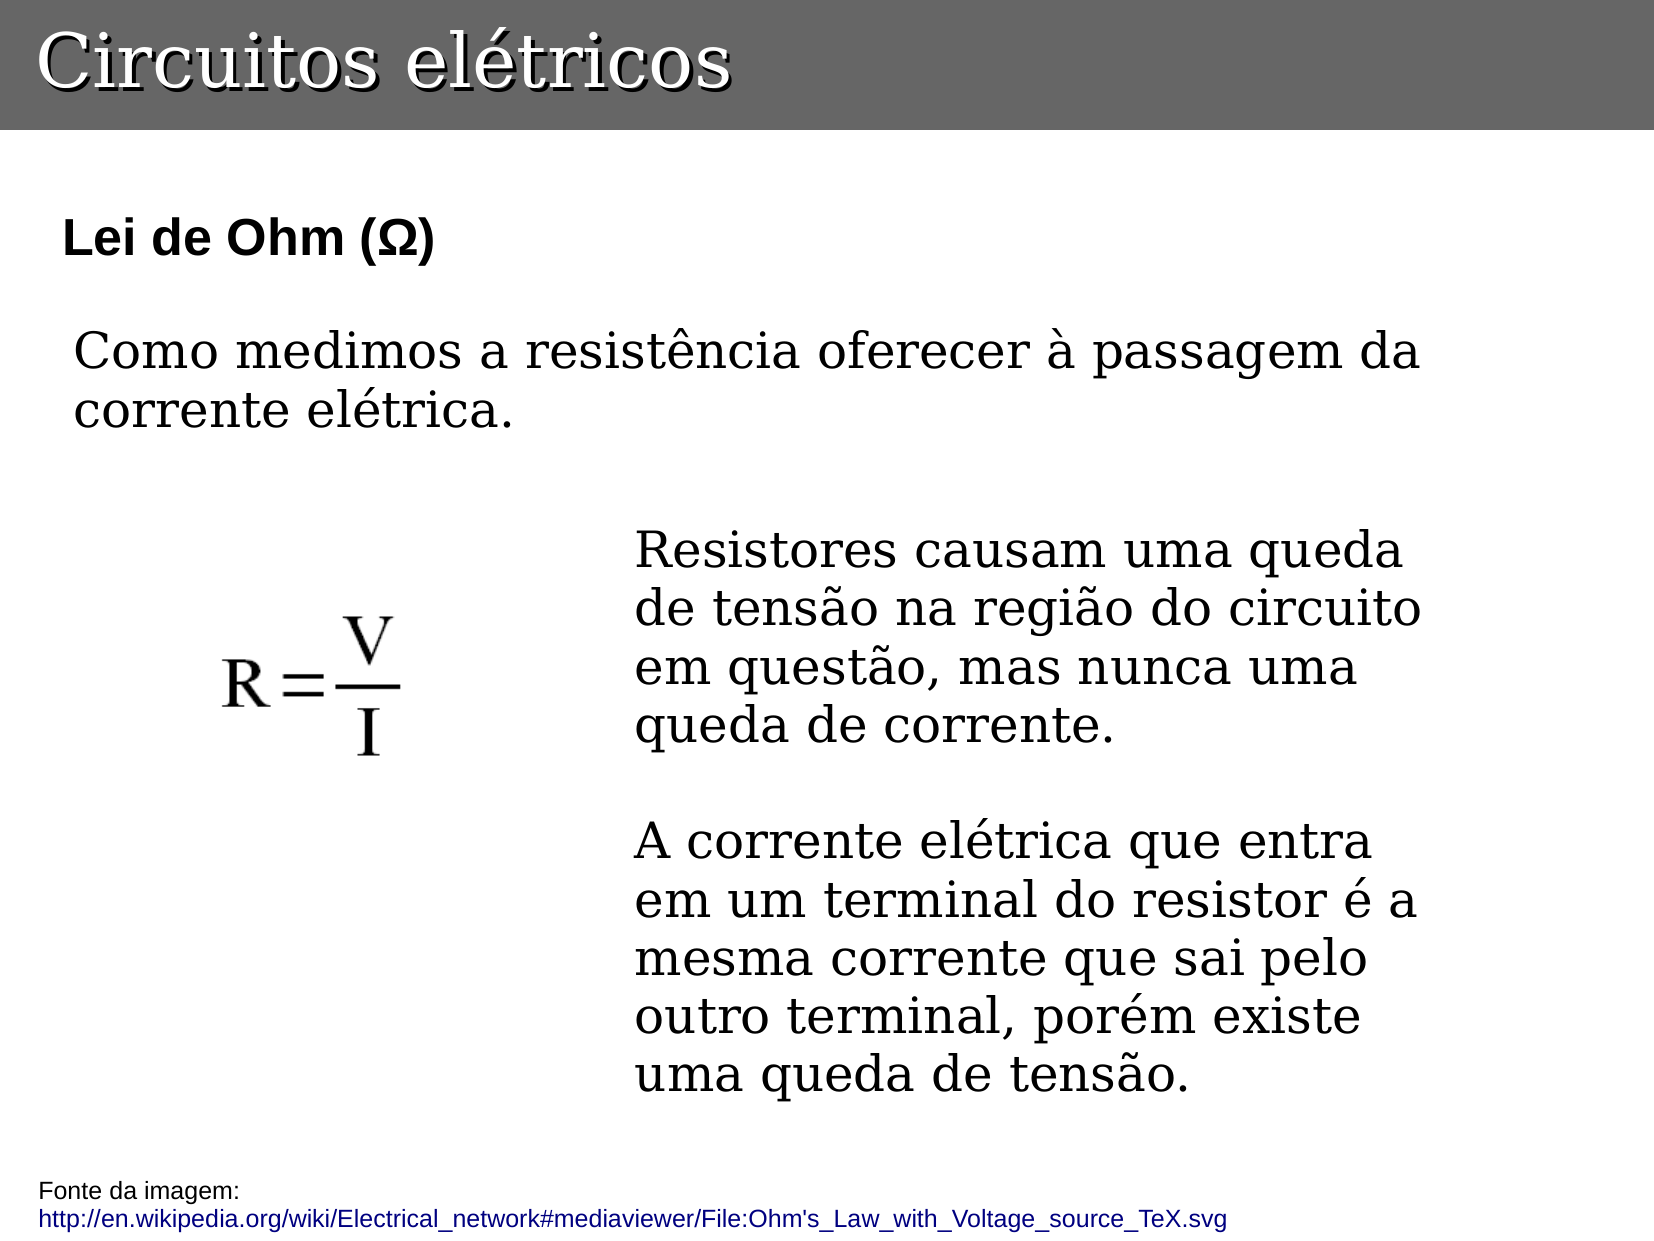

# Circuitos elétricos
Lei de Ohm (Ω)
Como medimos a resistência oferecer à passagem da corrente elétrica.
Resistores causam uma queda de tensão na região do circuito em questão, mas nunca uma queda de corrente.
A corrente elétrica que entra em um terminal do resistor é a mesma corrente que sai pelo outro terminal, porém existe uma queda de tensão.
Fonte da imagem:
http://en.wikipedia.org/wiki/Electrical_network#mediaviewer/File:Ohm's_Law_with_Voltage_source_TeX.svg